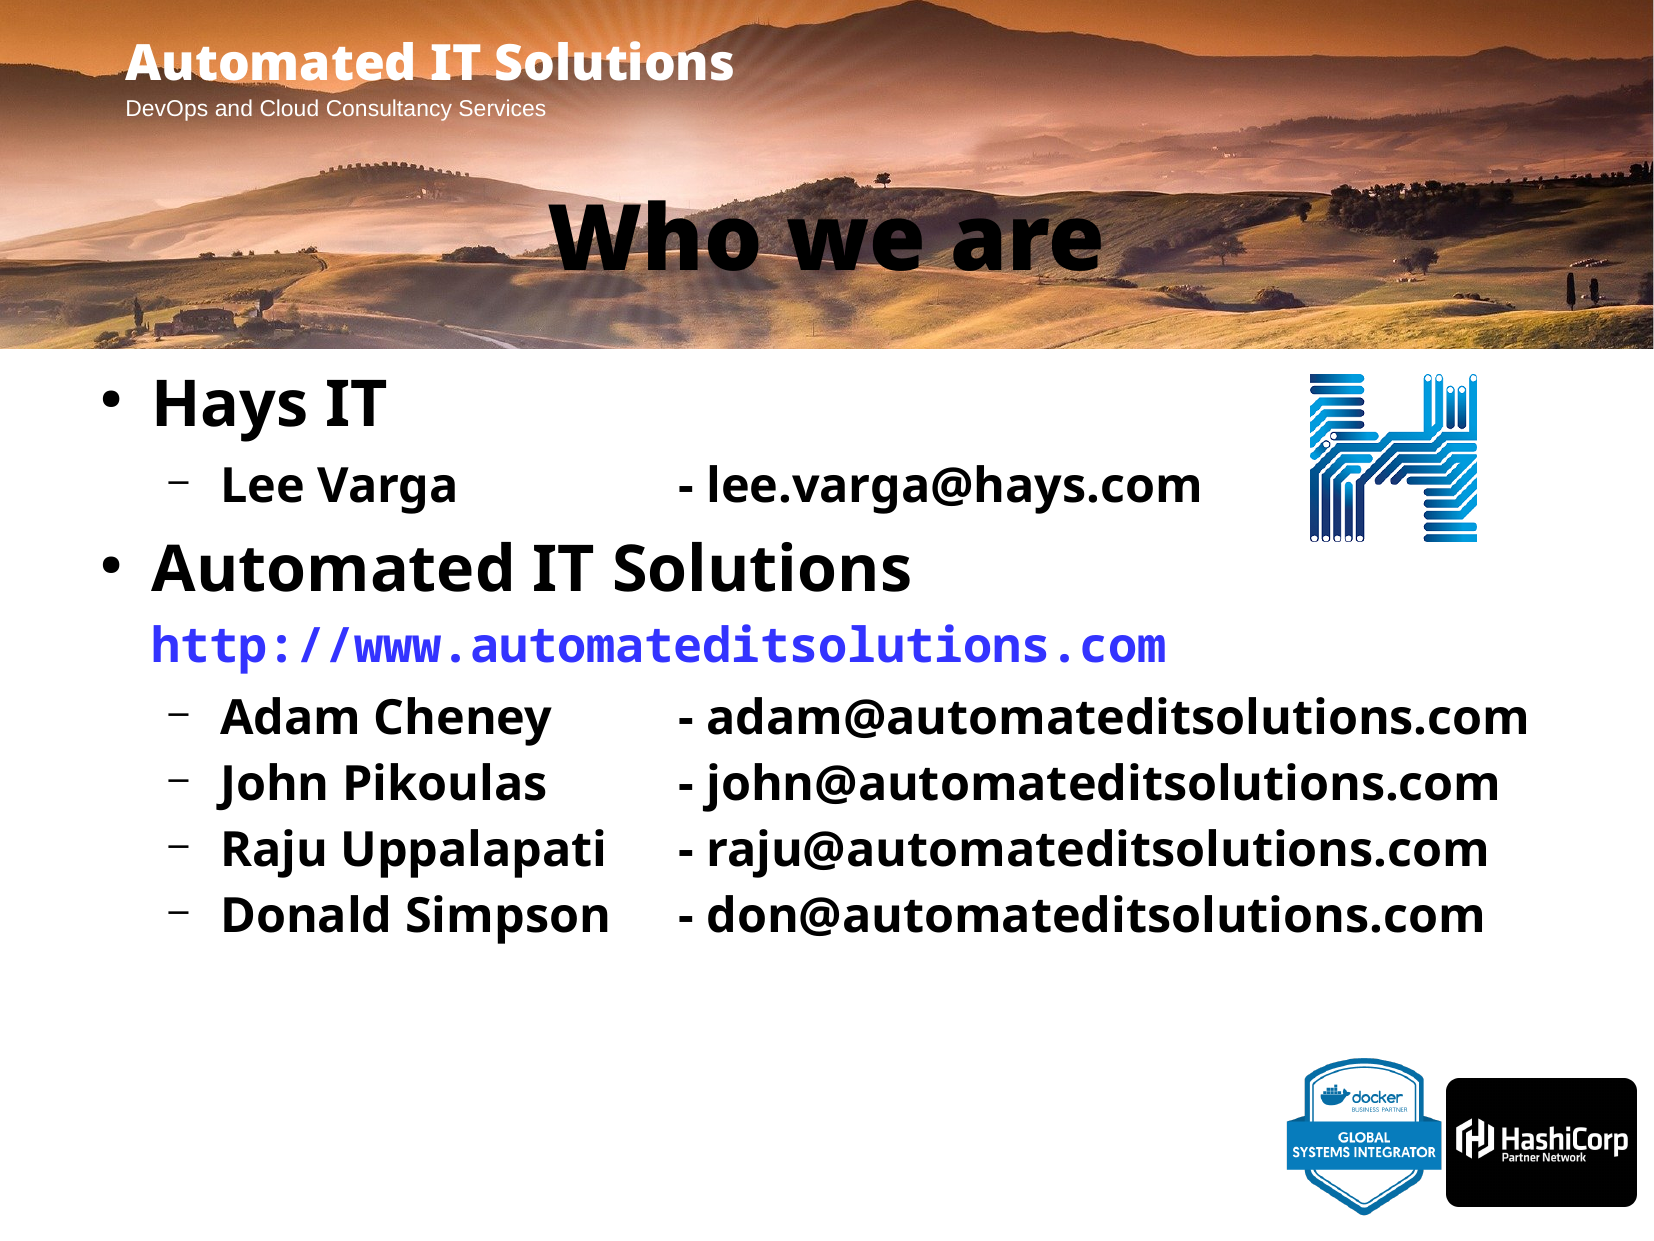

# Who we are
Hays IT
Lee Varga	- lee.varga@hays.com
Automated IT Solutions
http://www.automateditsolutions.com
Adam Cheney	- adam@automateditsolutions.com
John Pikoulas	- john@automateditsolutions.com
Raju Uppalapati	- raju@automateditsolutions.com
Donald Simpson	- don@automateditsolutions.com